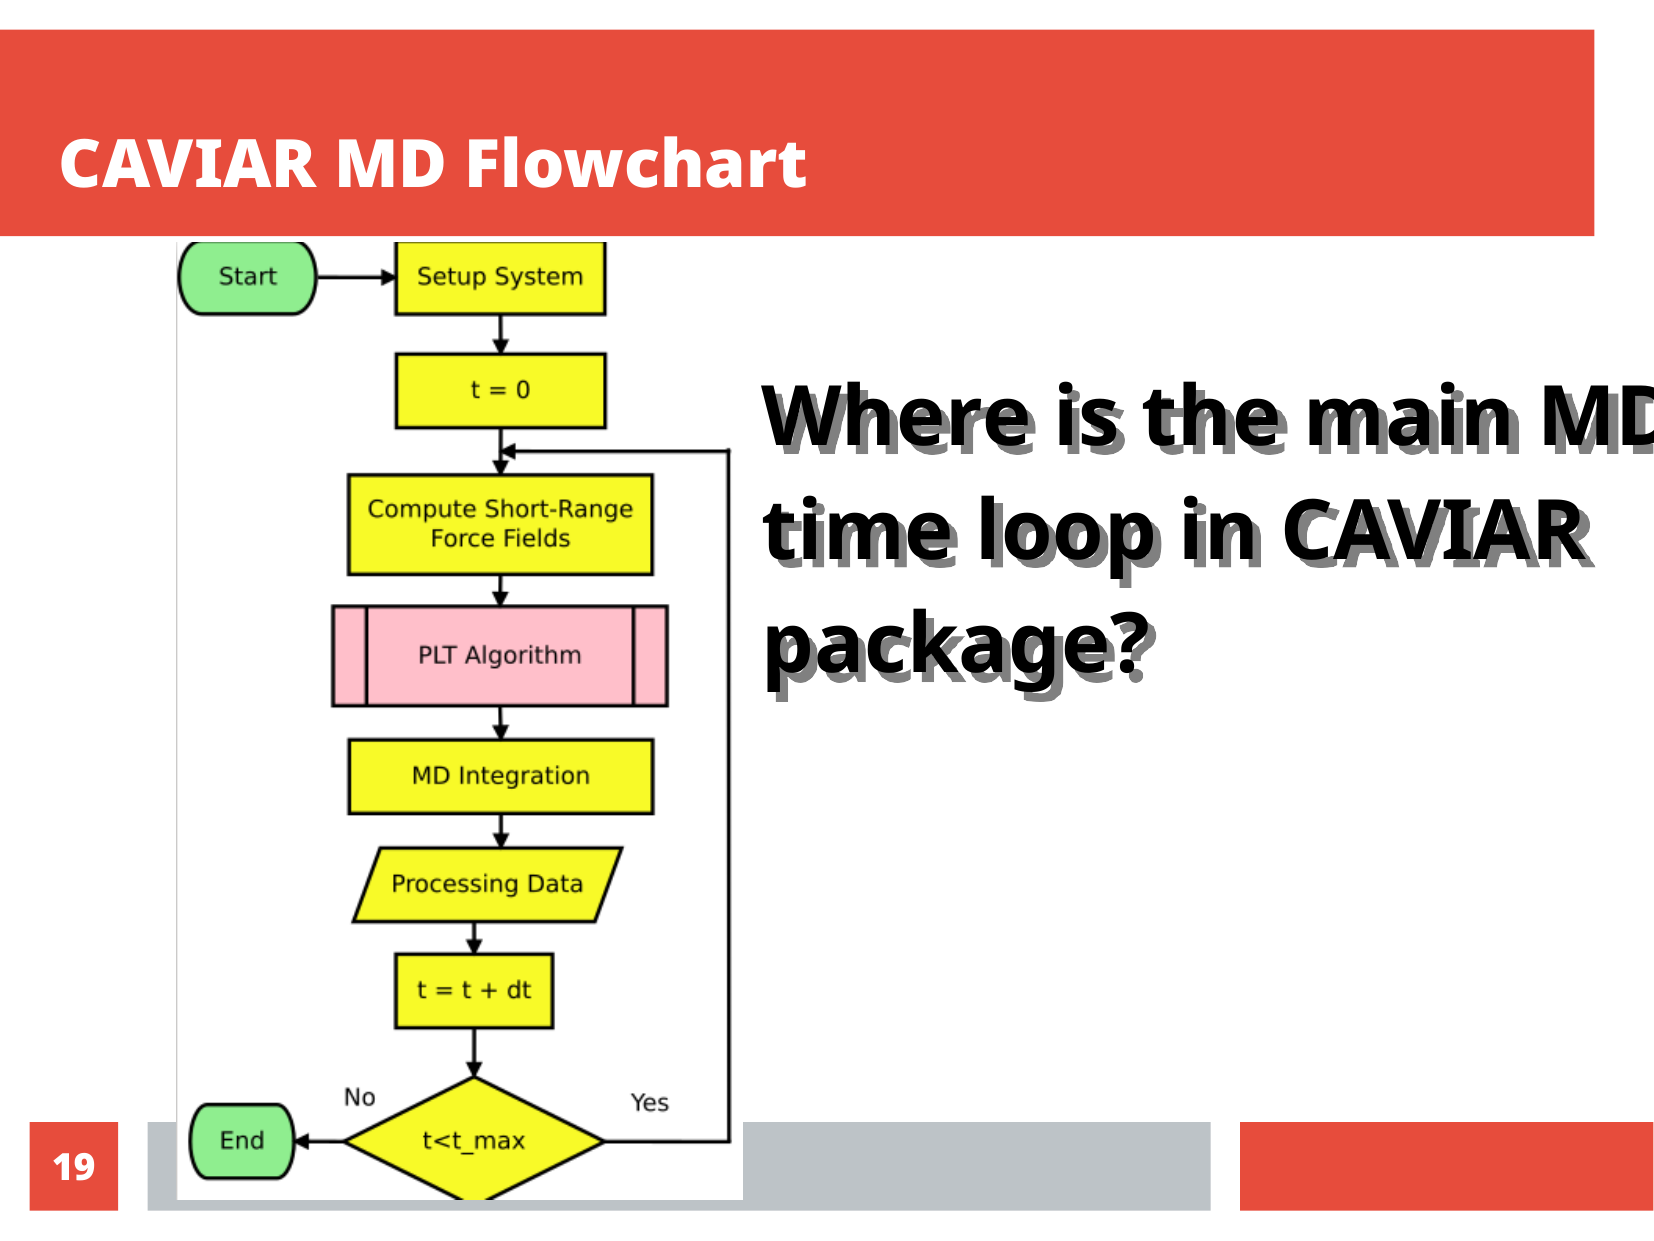

# CAVIAR MD Flowchart
Where is the main MD time loop in CAVIAR package?
19